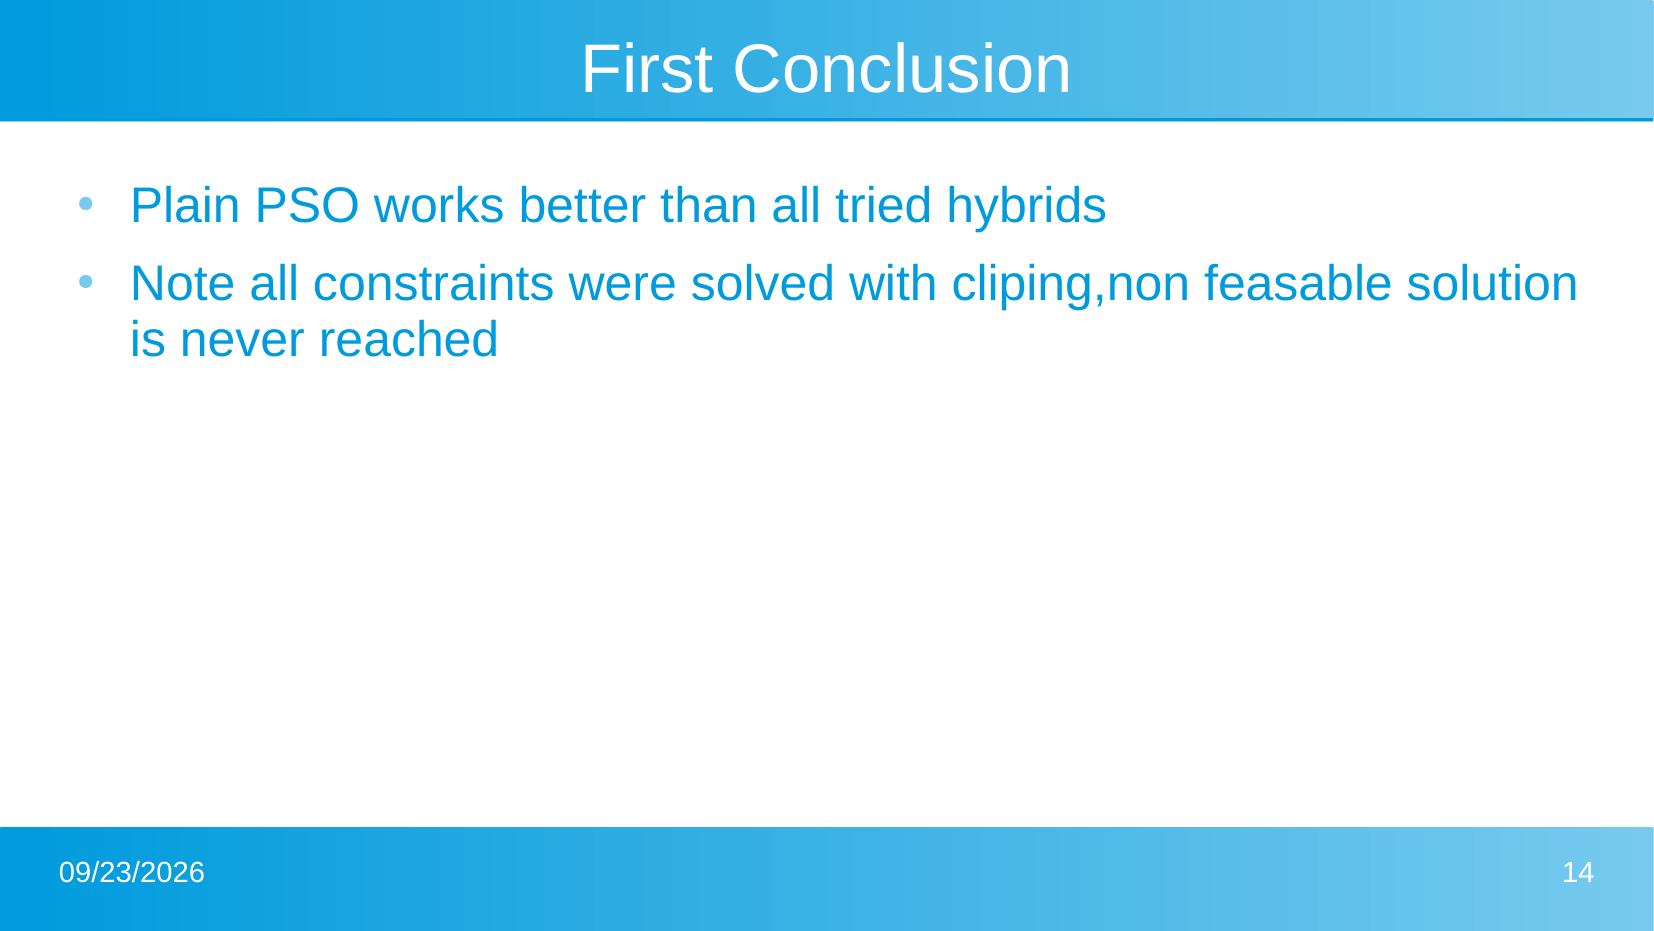

# First Conclusion
Plain PSO works better than all tried hybrids
Note all constraints were solved with cliping,non feasable solution is never reached
14